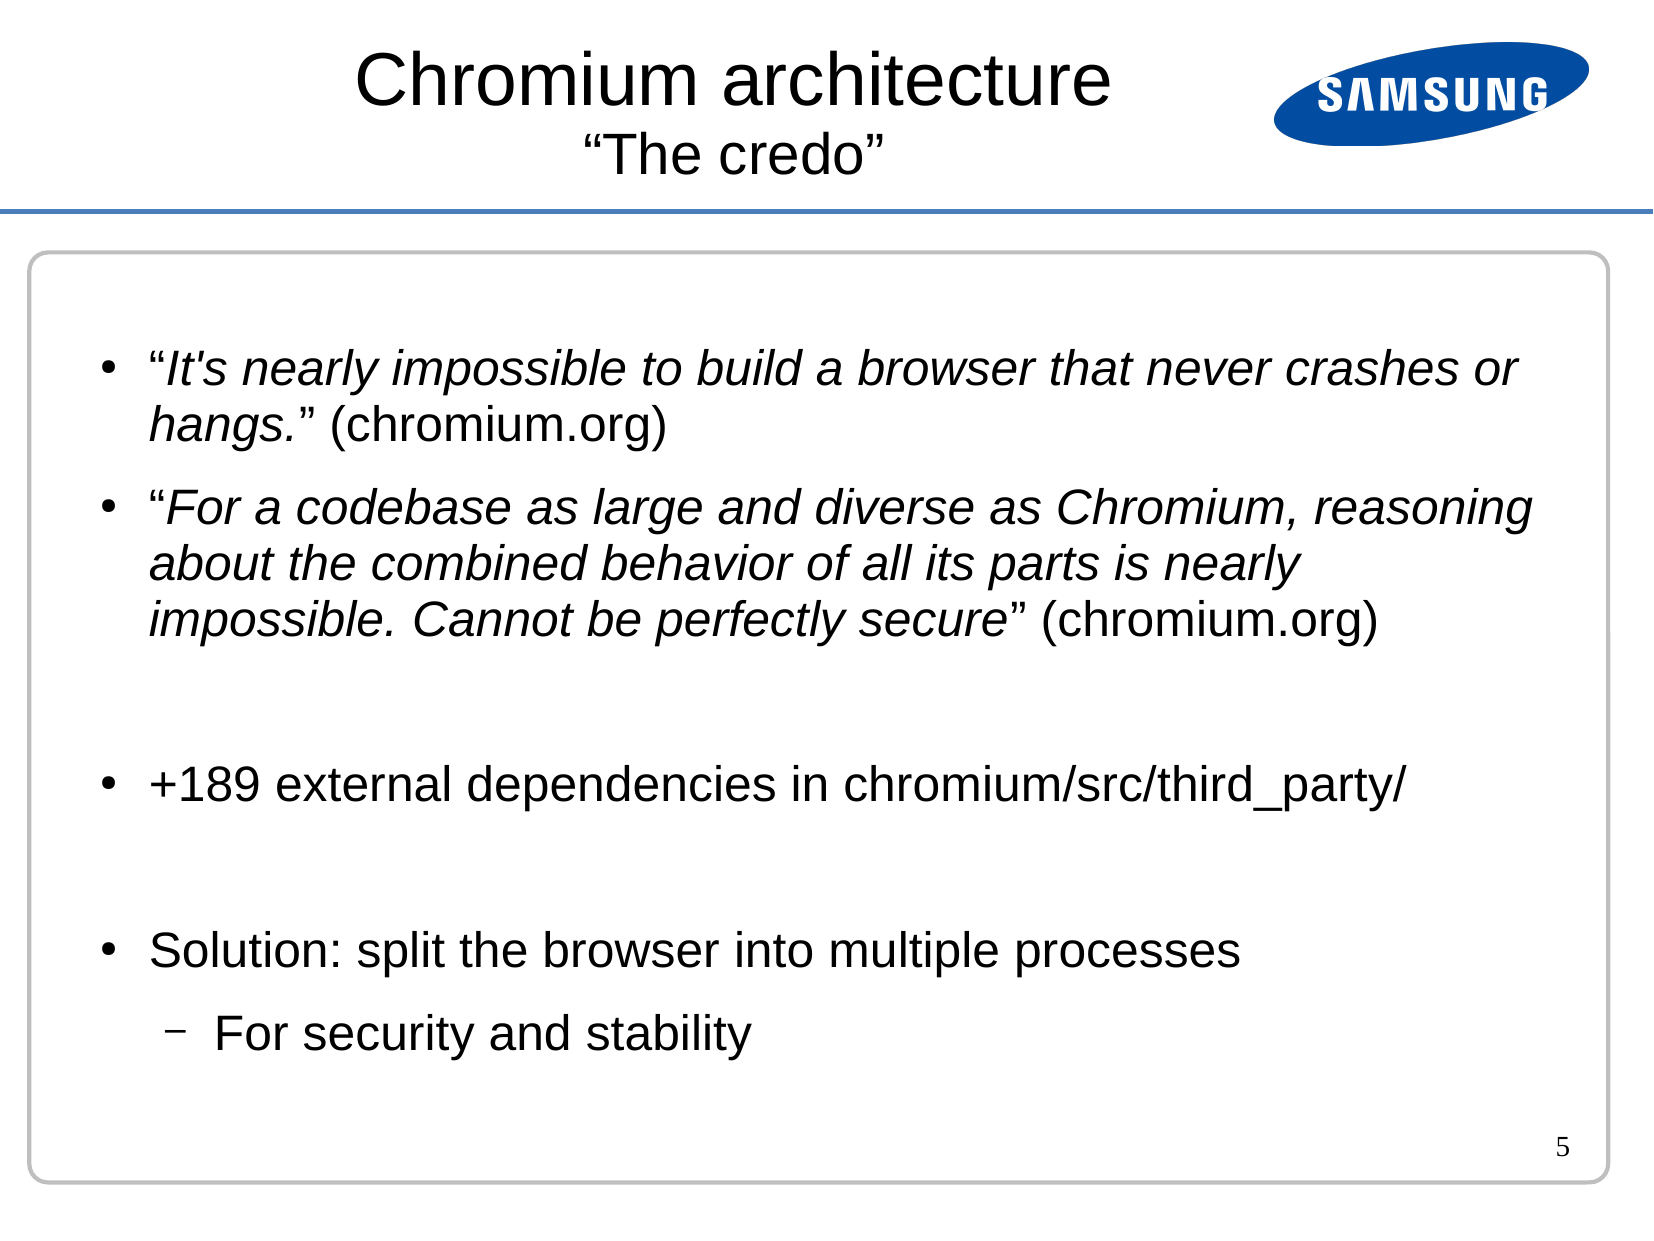

Chromium architecture
“The credo”
#
“It's nearly impossible to build a browser that never crashes or hangs.” (chromium.org)
“For a codebase as large and diverse as Chromium, reasoning about the combined behavior of all its parts is nearly impossible. Cannot be perfectly secure” (chromium.org)
+189 external dependencies in chromium/src/third_party/
Solution: split the browser into multiple processes
For security and stability
5